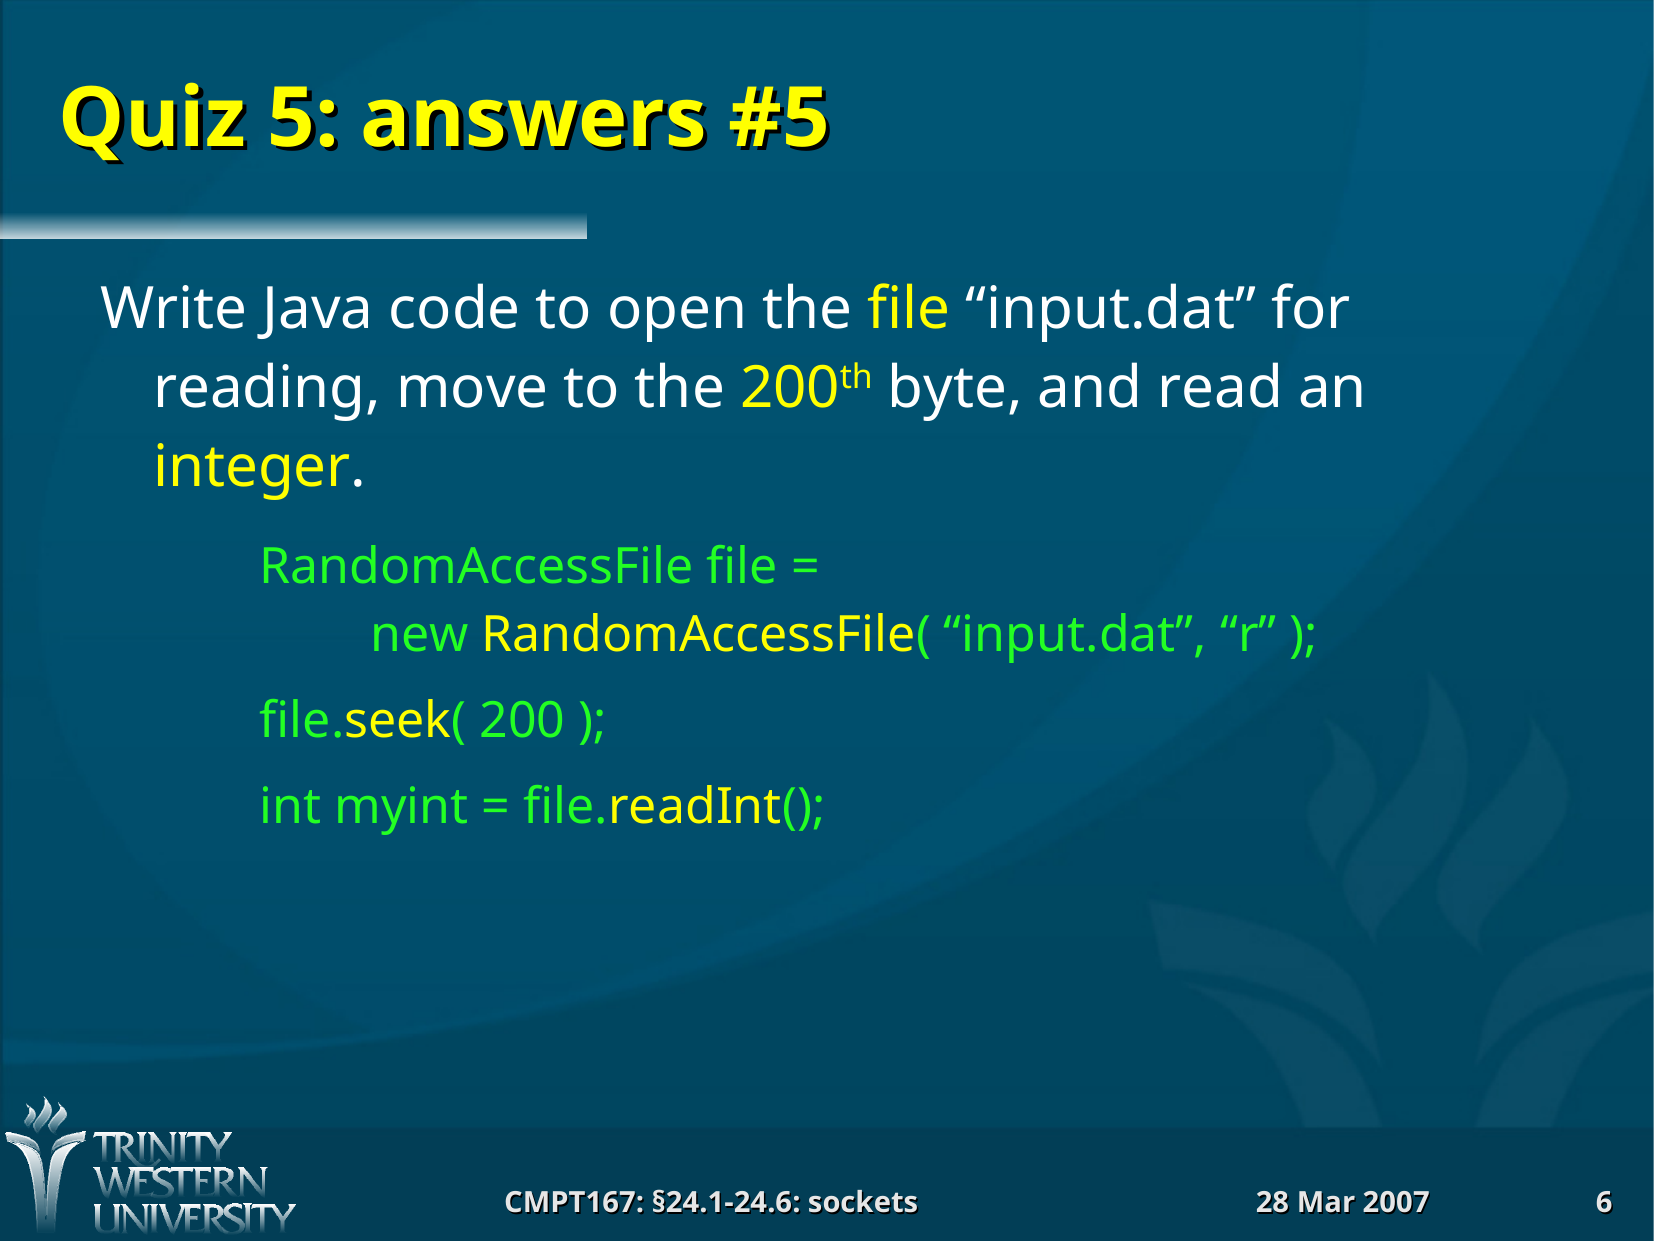

# Quiz 5: answers #5
Write Java code to open the file “input.dat” for reading, move to the 200th byte, and read an integer.
RandomAccessFile file =
	new RandomAccessFile( “input.dat”, “r” );
file.seek( 200 );
int myint = file.readInt();
CMPT167: §24.1-24.6: sockets
28 Mar 2007
6